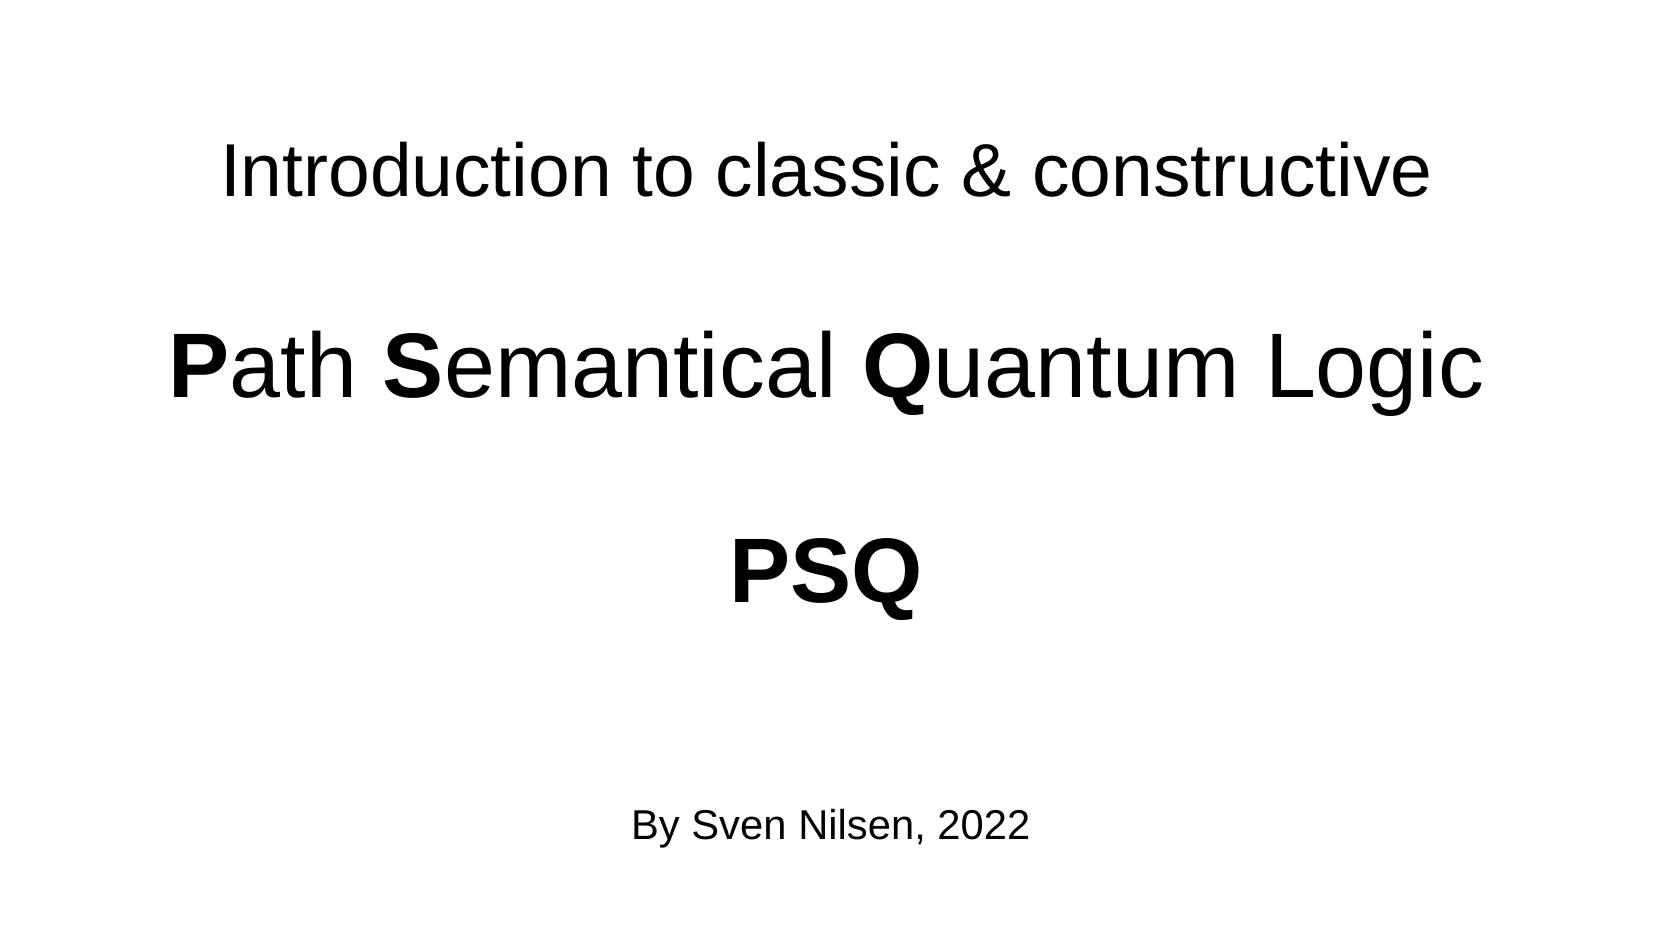

# Introduction to classic & constructive Path Semantical Quantum Logic PSQ
By Sven Nilsen, 2022